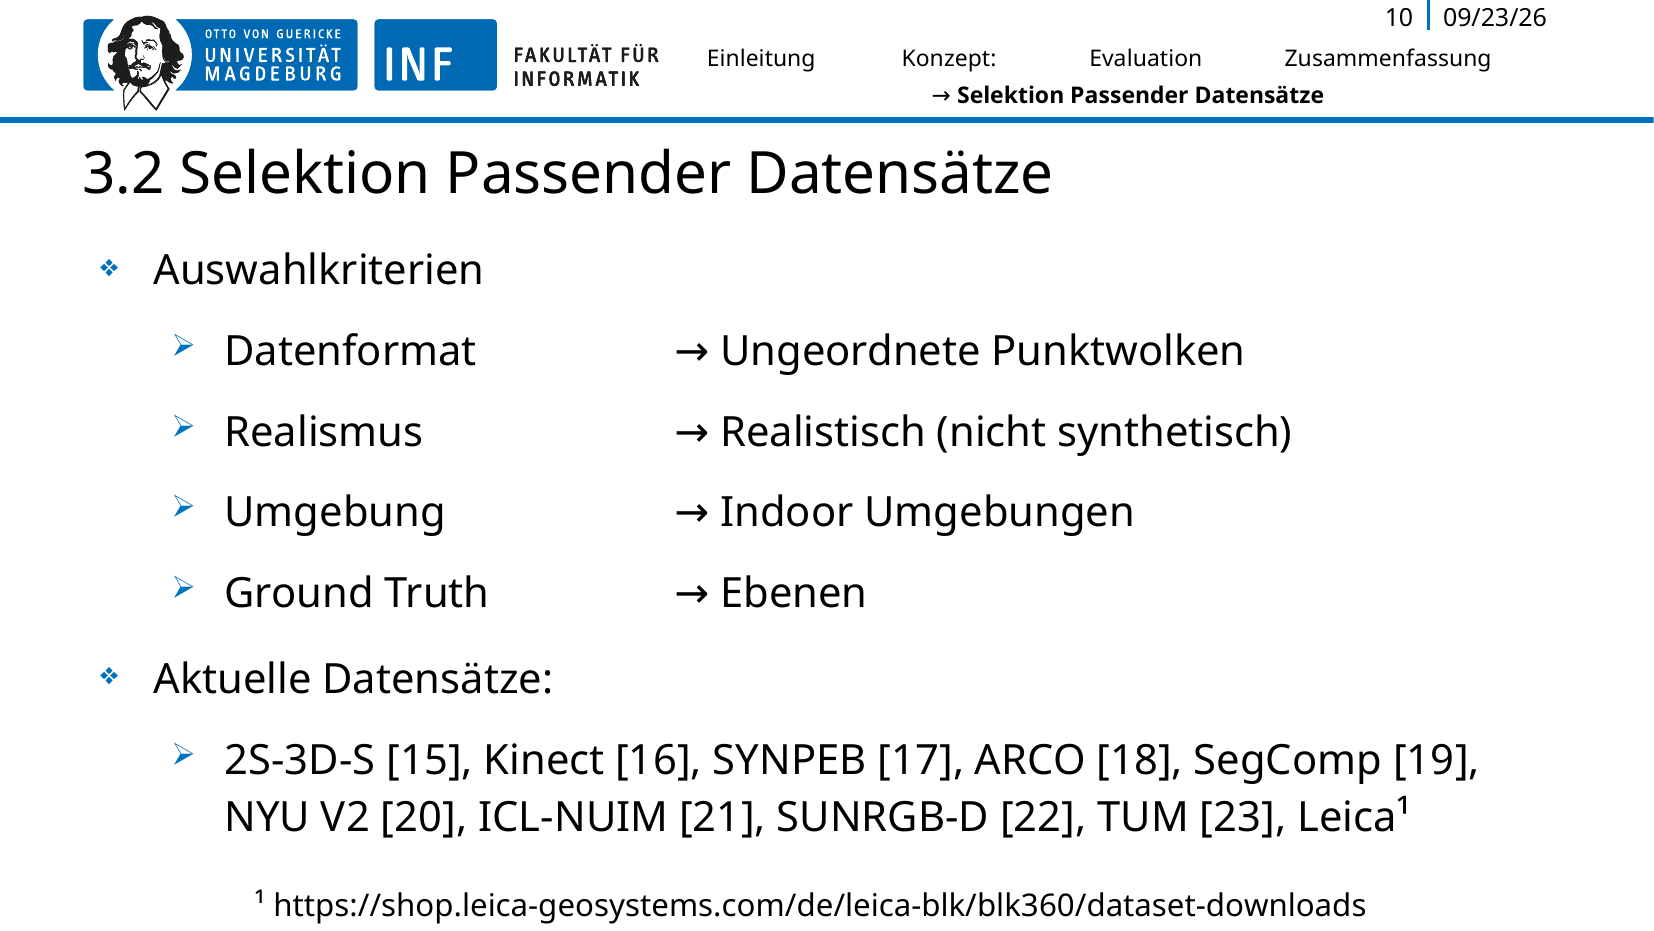

# 3.2 Selektion Passender Datensätze
Auswahlkriterien
Datenformat 			→ Ungeordnete Punktwolken
Realismus 				→ Realistisch (nicht synthetisch)
Umgebung				→ Indoor Umgebungen
Ground Truth 			→ Ebenen
Aktuelle Datensätze:
2S-3D-S [15], Kinect [16], SYNPEB [17], ARCO [18], SegComp [19], NYU V2 [20], ICL-NUIM [21], SUNRGB-D [22], TUM [23], Leica¹
¹ https://shop.leica-geosystems.com/de/leica-blk/blk360/dataset-downloads